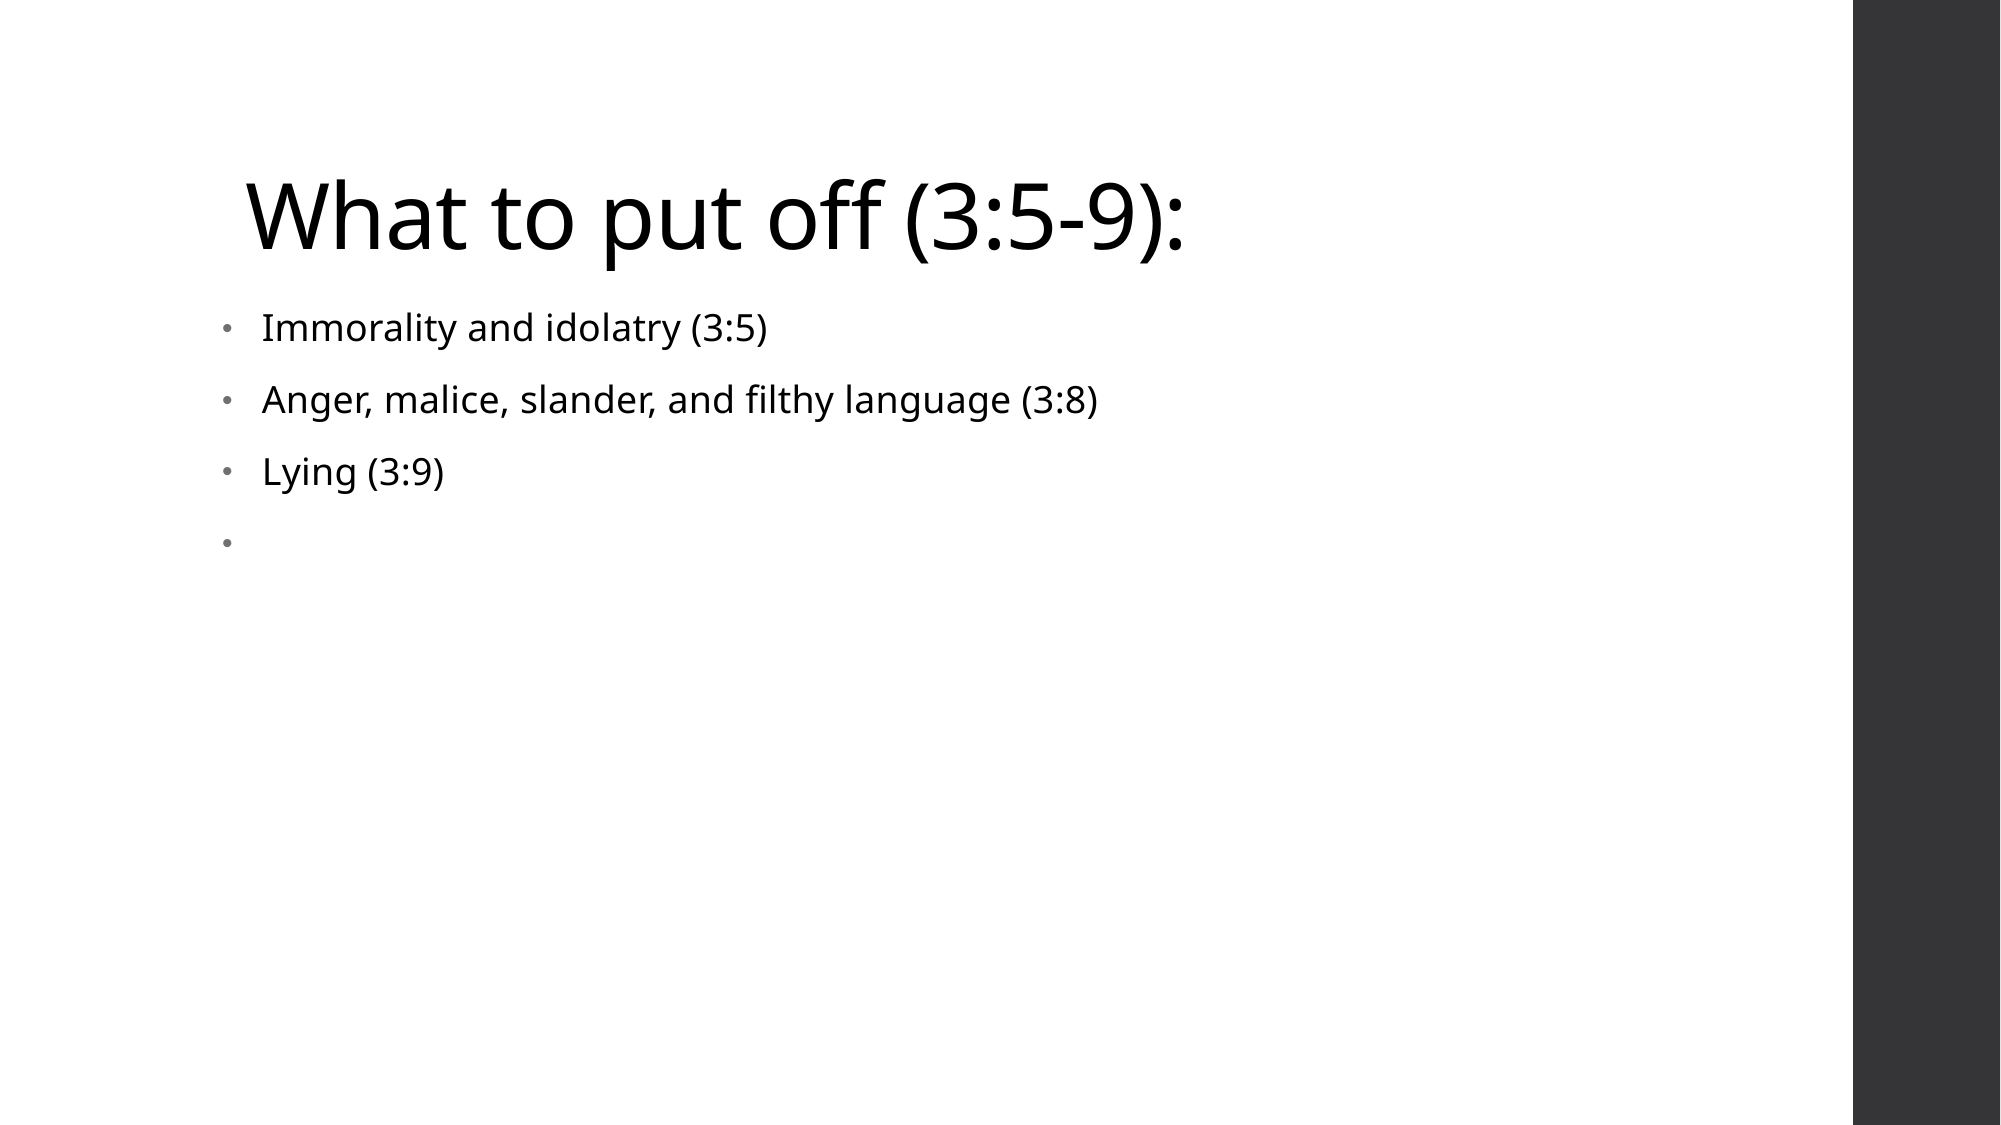

# What to put off (3:5-9):
 Immorality and idolatry (3:5)
 Anger, malice, slander, and filthy language (3:8)
 Lying (3:9)